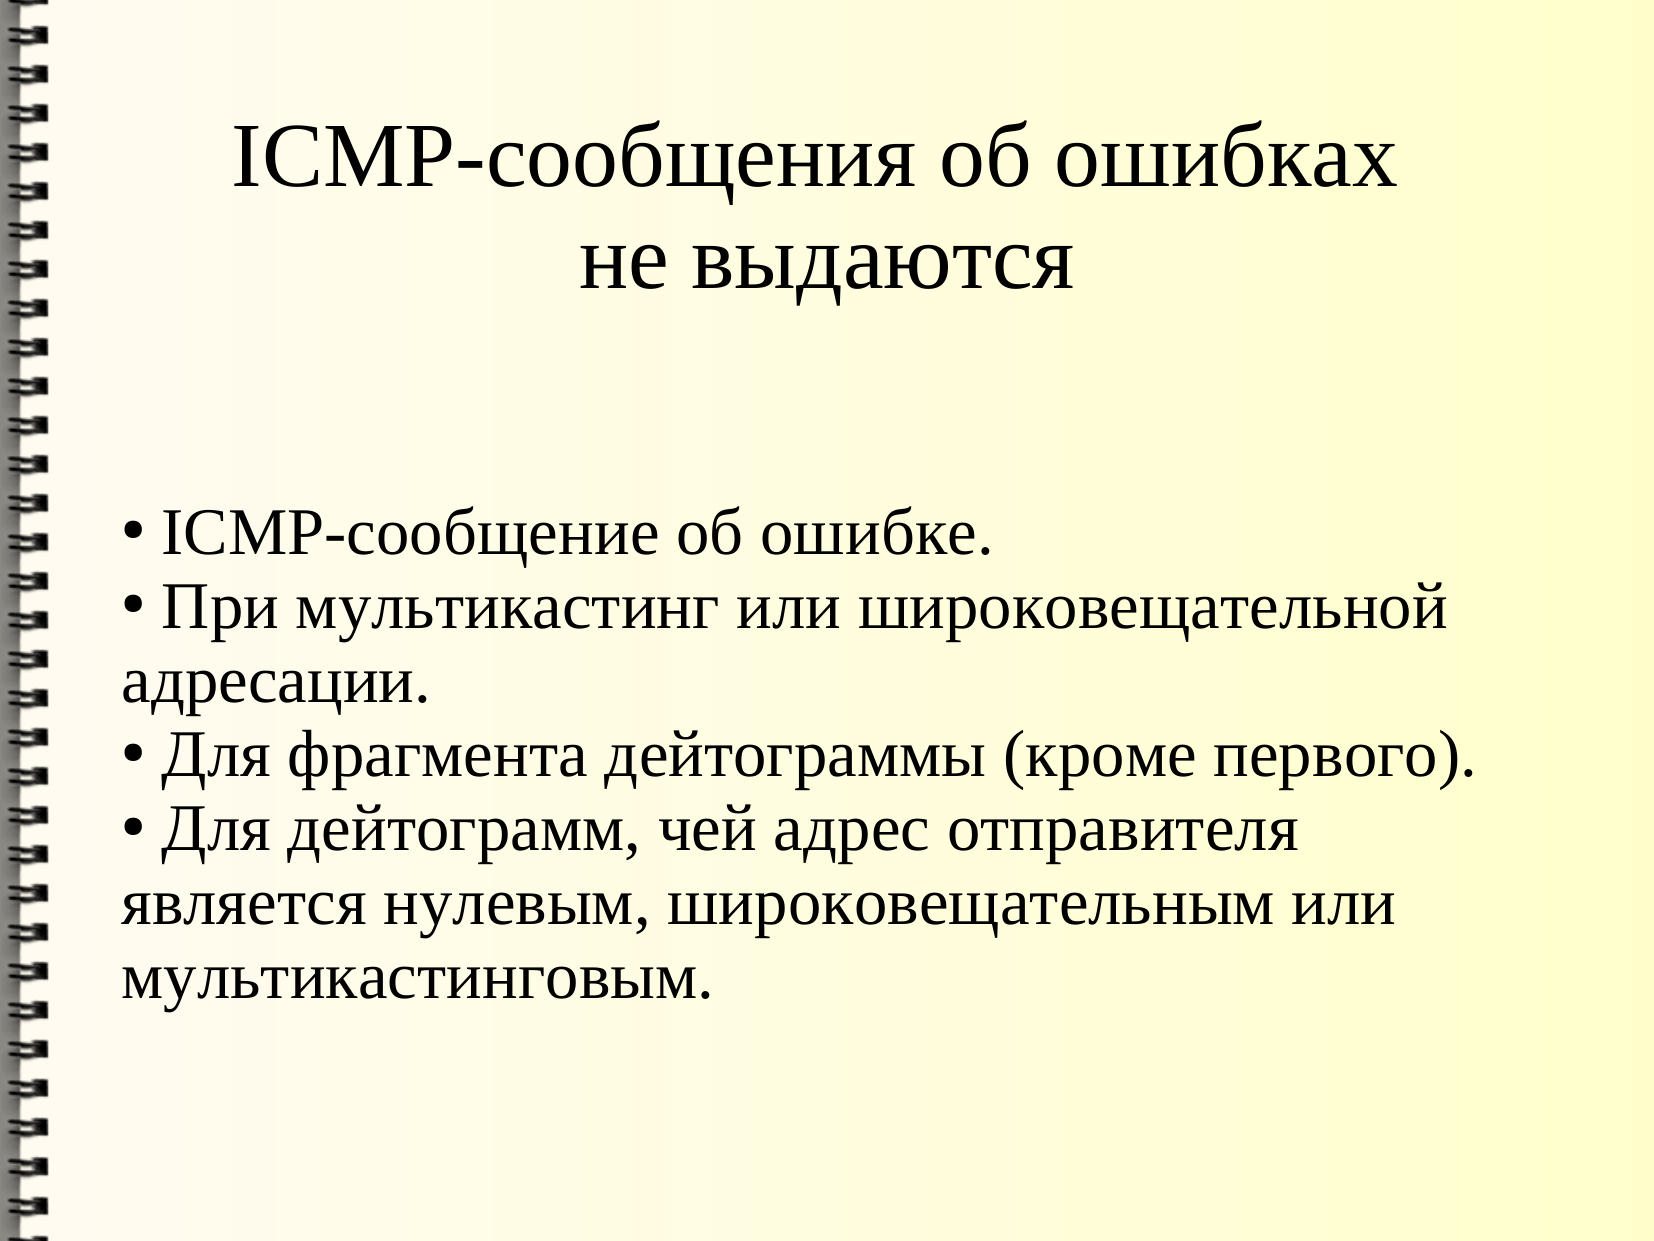

# ICMP-сообщения об ошибках не выдаются
 ICMP-сообщение об ошибке.
 При мультикастинг или широковещательной адресации.
 Для фрагмента дейтограммы (кроме первого).
 Для дейтограмм, чей адрес отправителя является нулевым, широковещательным или мультикастинговым.